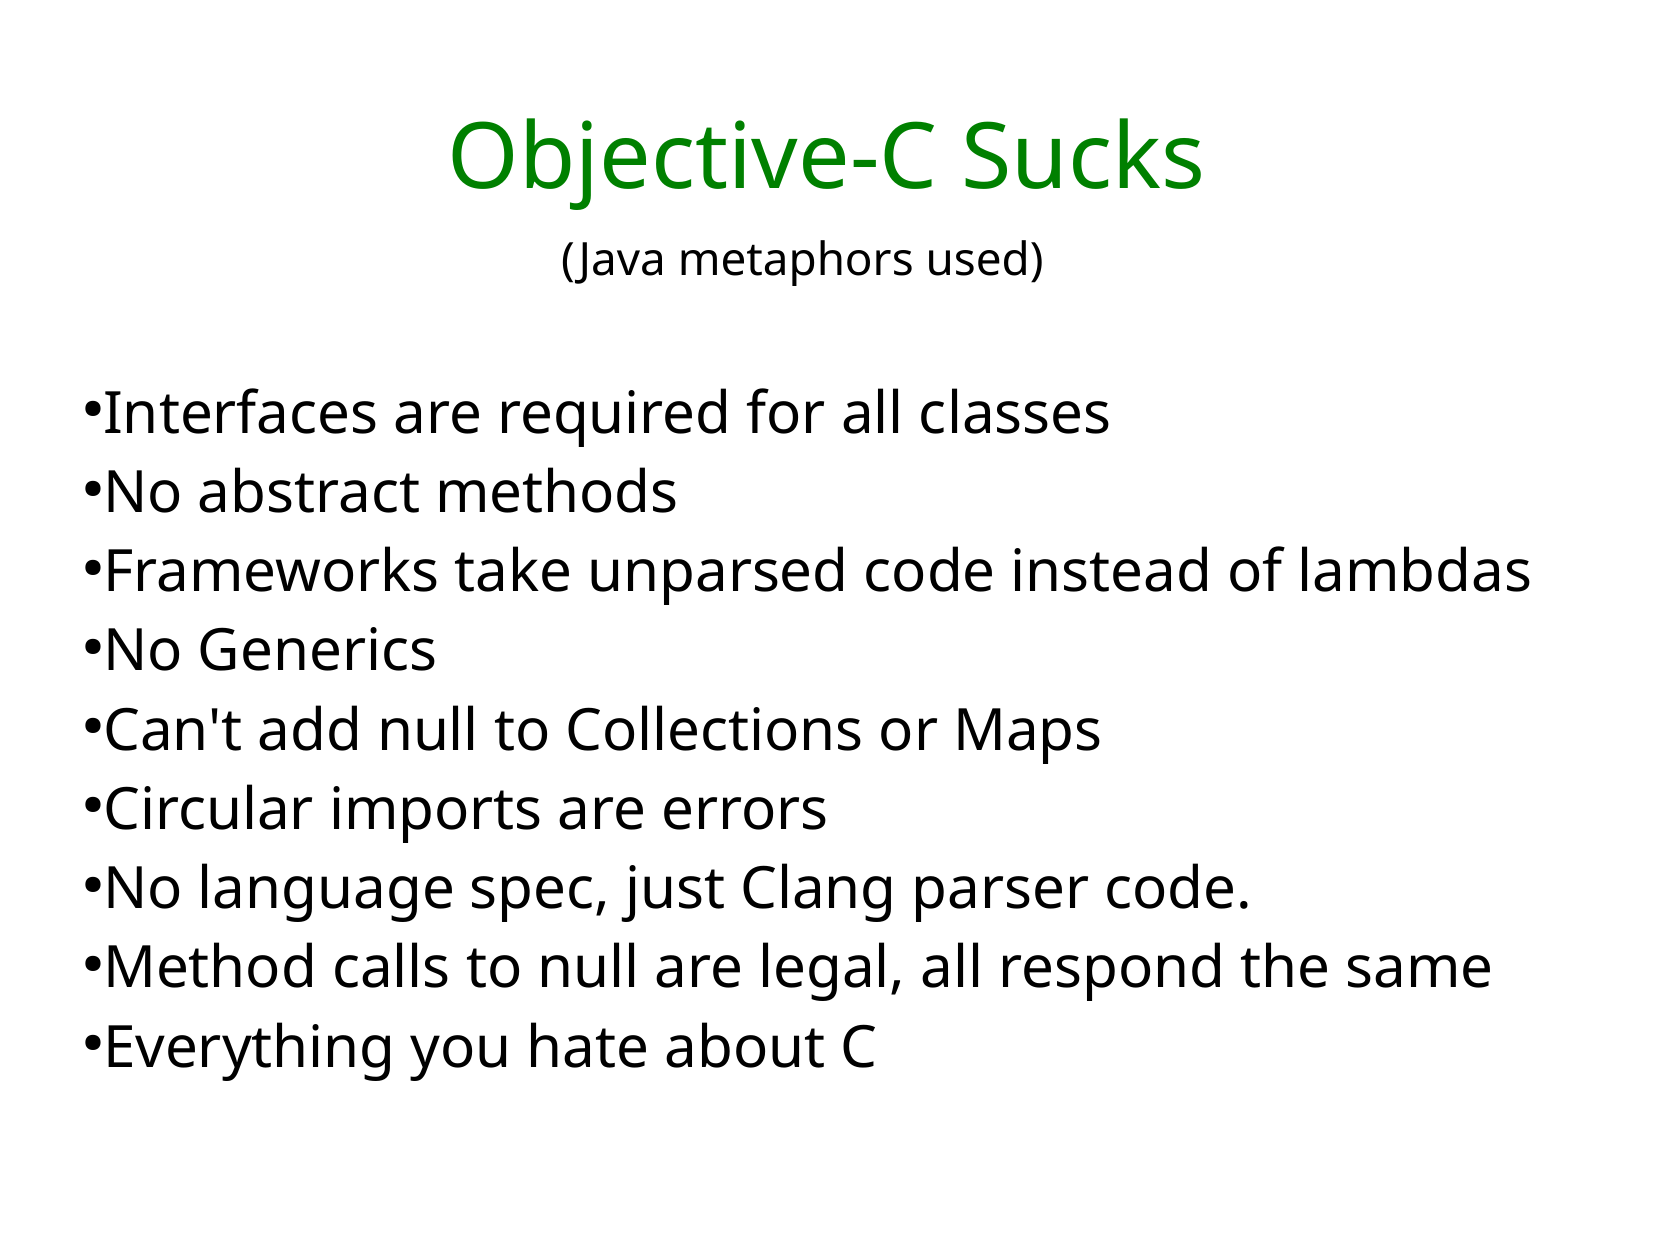

# Objective-C Sucks
(Java metaphors used)
Interfaces are required for all classes
No abstract methods
Frameworks take unparsed code instead of lambdas
No Generics
Can't add null to Collections or Maps
Circular imports are errors
No language spec, just Clang parser code.
Method calls to null are legal, all respond the same
Everything you hate about C